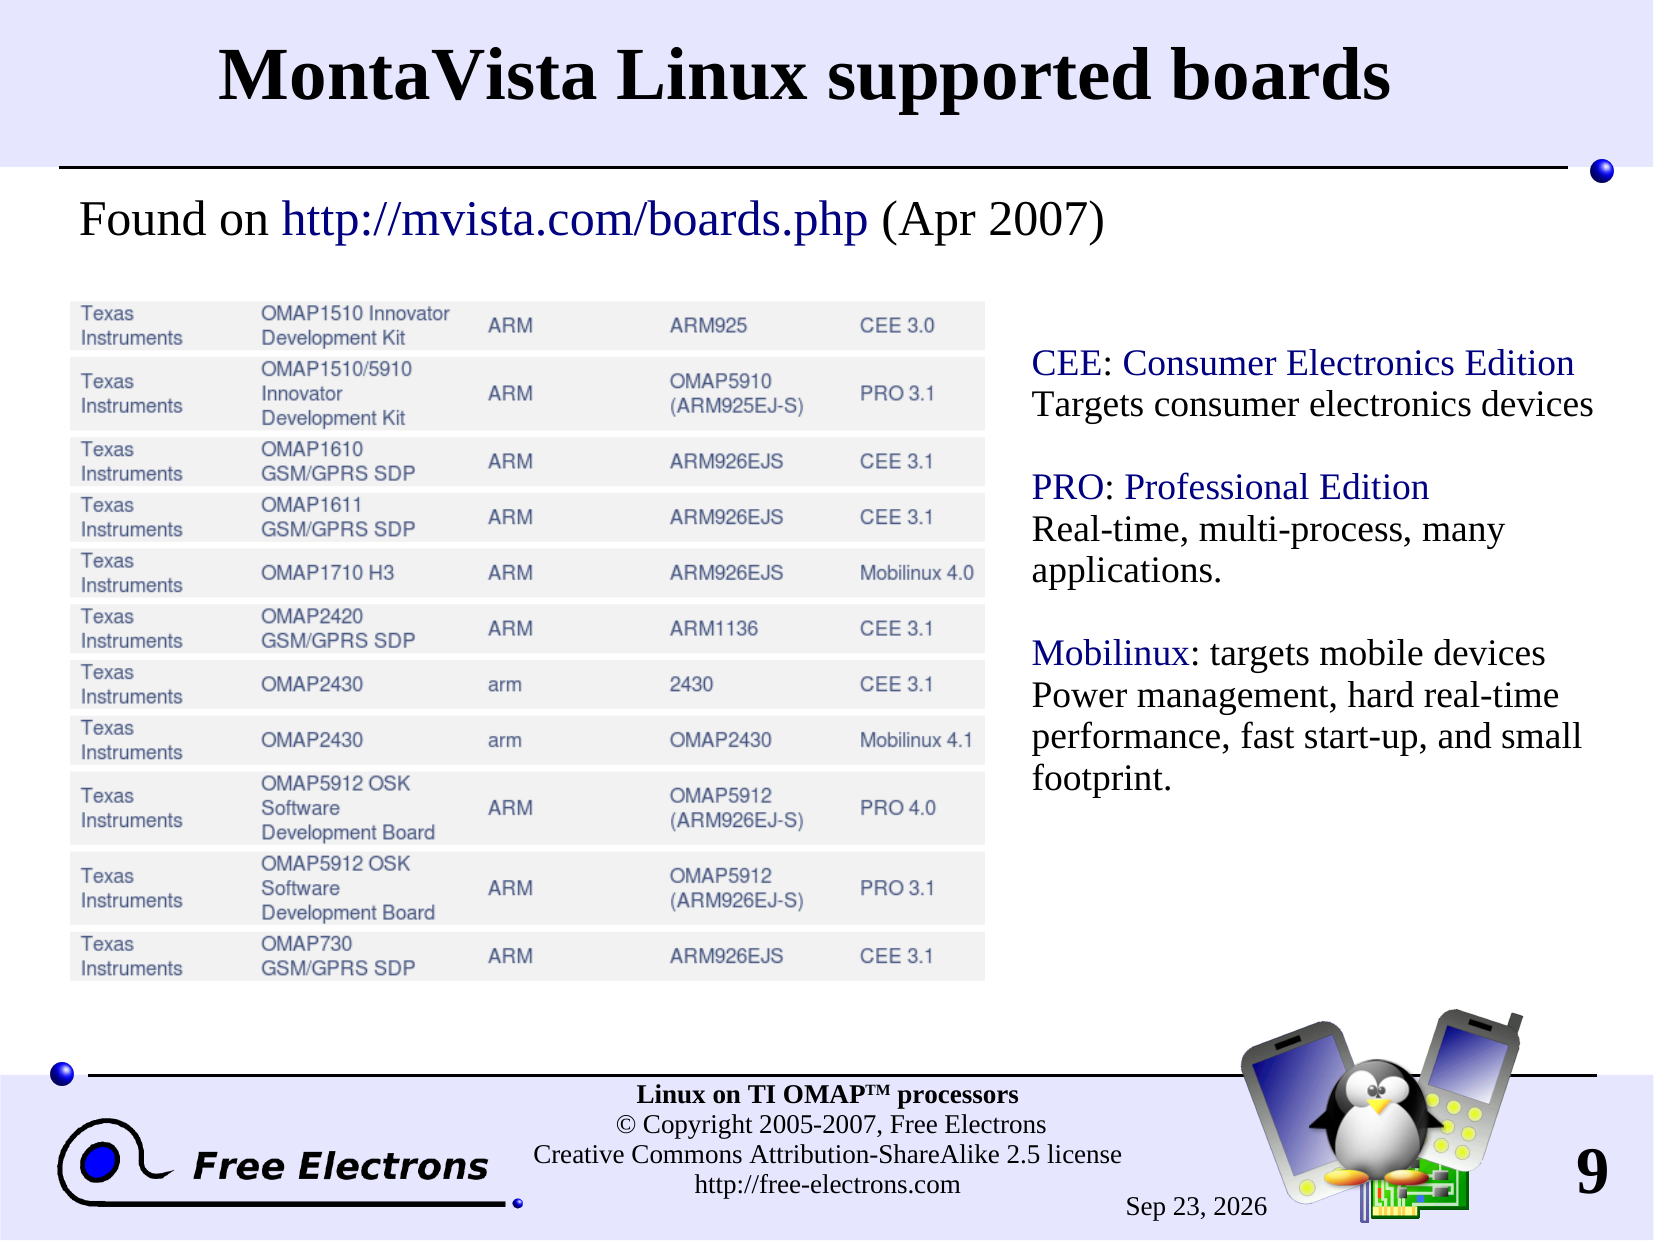

# MontaVista Linux supported boards
Found on http://mvista.com/boards.php (Apr 2007)
CEE: Consumer Electronics Edition
Targets consumer electronics devices
PRO: Professional Edition
Real-time, multi-process, many applications.
Mobilinux: targets mobile devices
Power management, hard real-time performance, fast start-up, and small footprint.